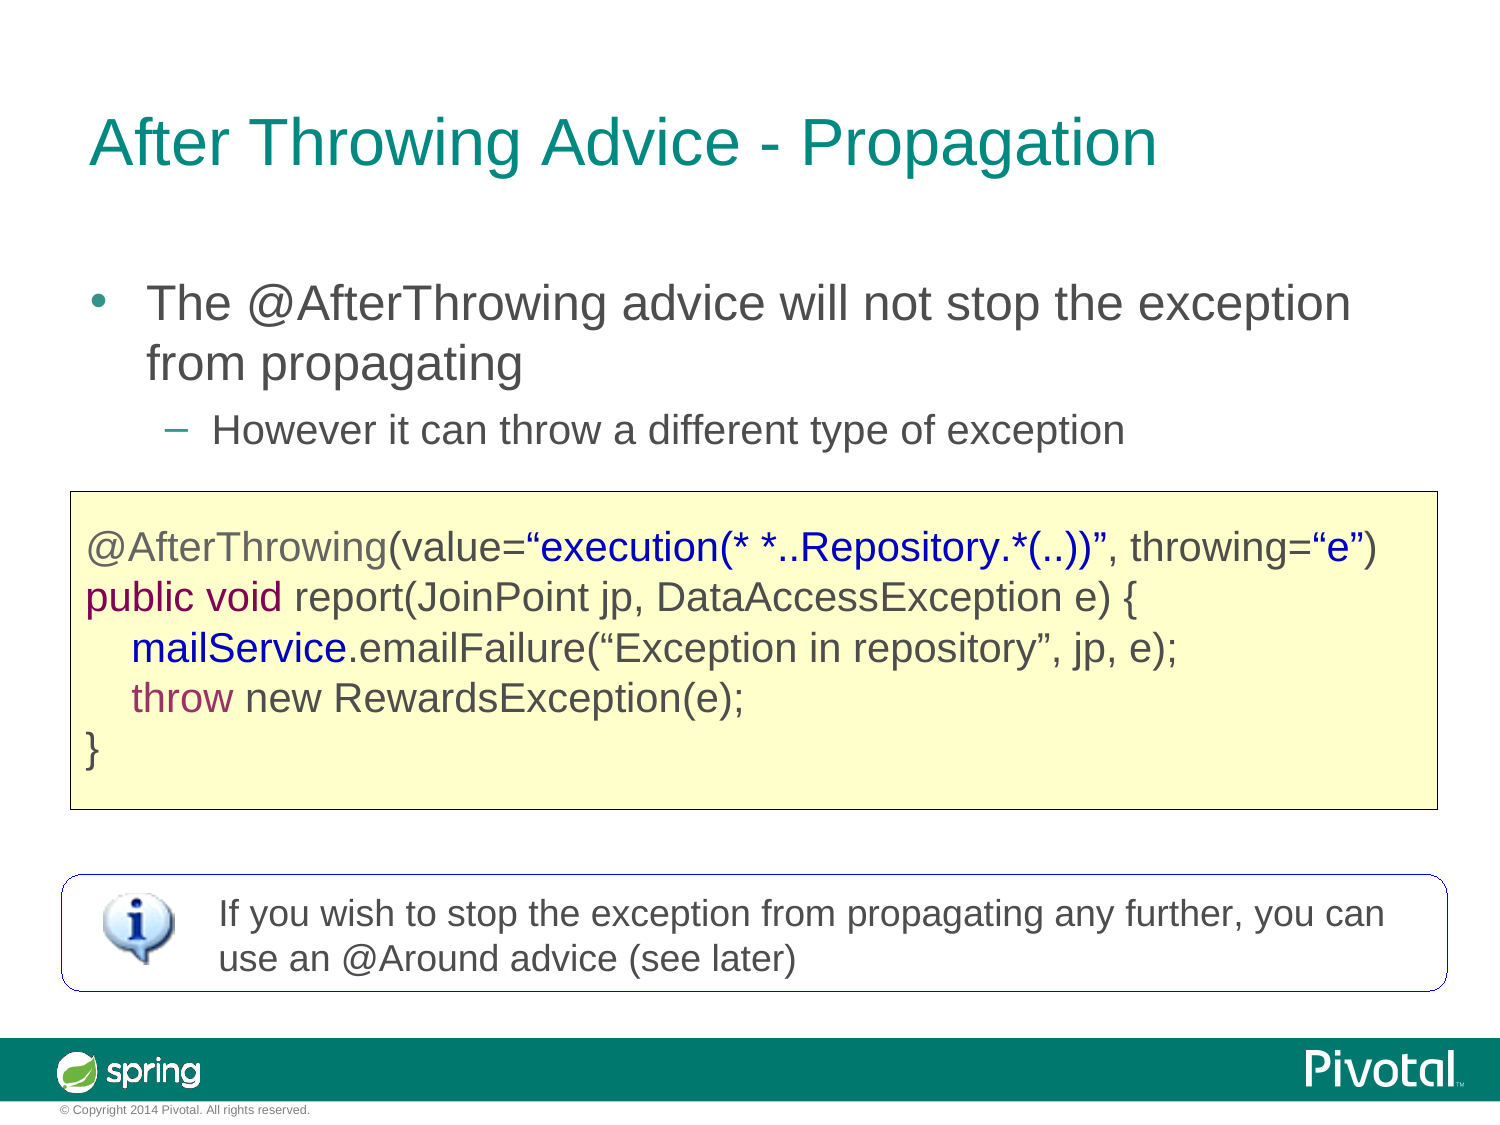

# After Throwing Advice - Propagation
The @AfterThrowing advice will not stop the exception from propagating
However it can throw a different type of exception
@AfterThrowing(value=“execution(* *..Repository.*(..))”, throwing=“e”)
public void report(JoinPoint jp, DataAccessException e) {
 mailService.emailFailure(“Exception in repository”, jp, e);
 throw new RewardsException(e);
}
If you wish to stop the exception from propagating any further, you can
use an @Around advice (see later)